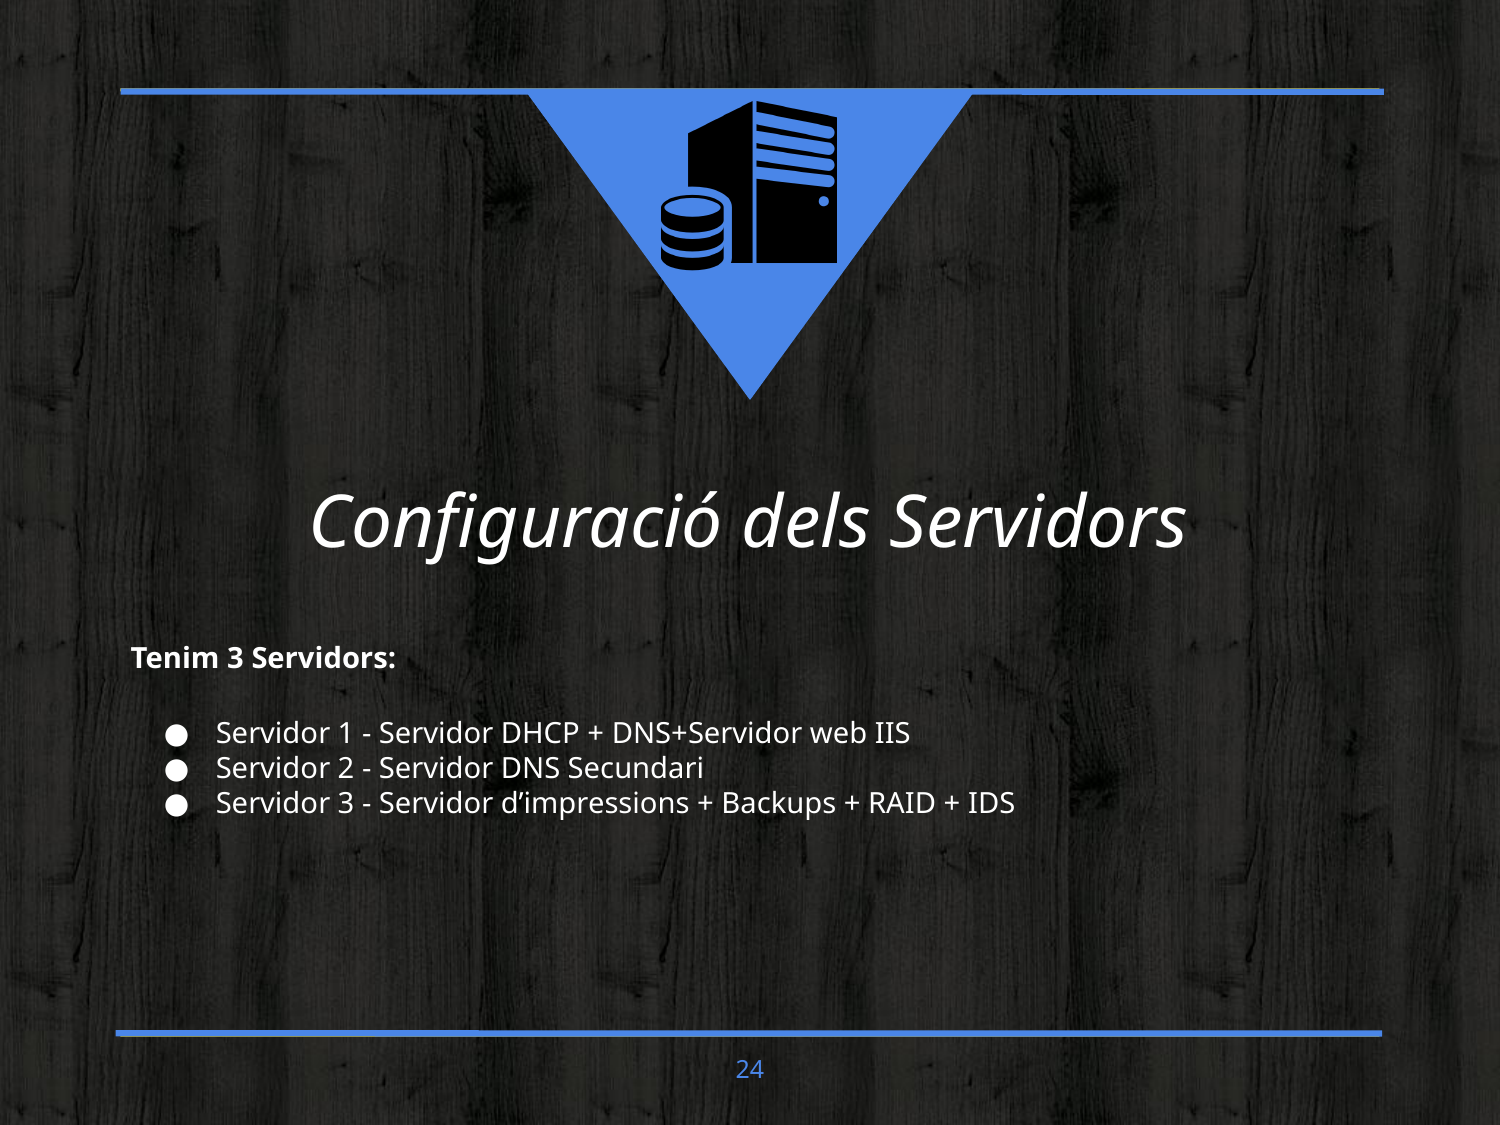

# Configuració dels Servidors
Tenim 3 Servidors:
Servidor 1 - Servidor DHCP + DNS+Servidor web IIS
Servidor 2 - Servidor DNS Secundari
Servidor 3 - Servidor d’impressions + Backups + RAID + IDS
24